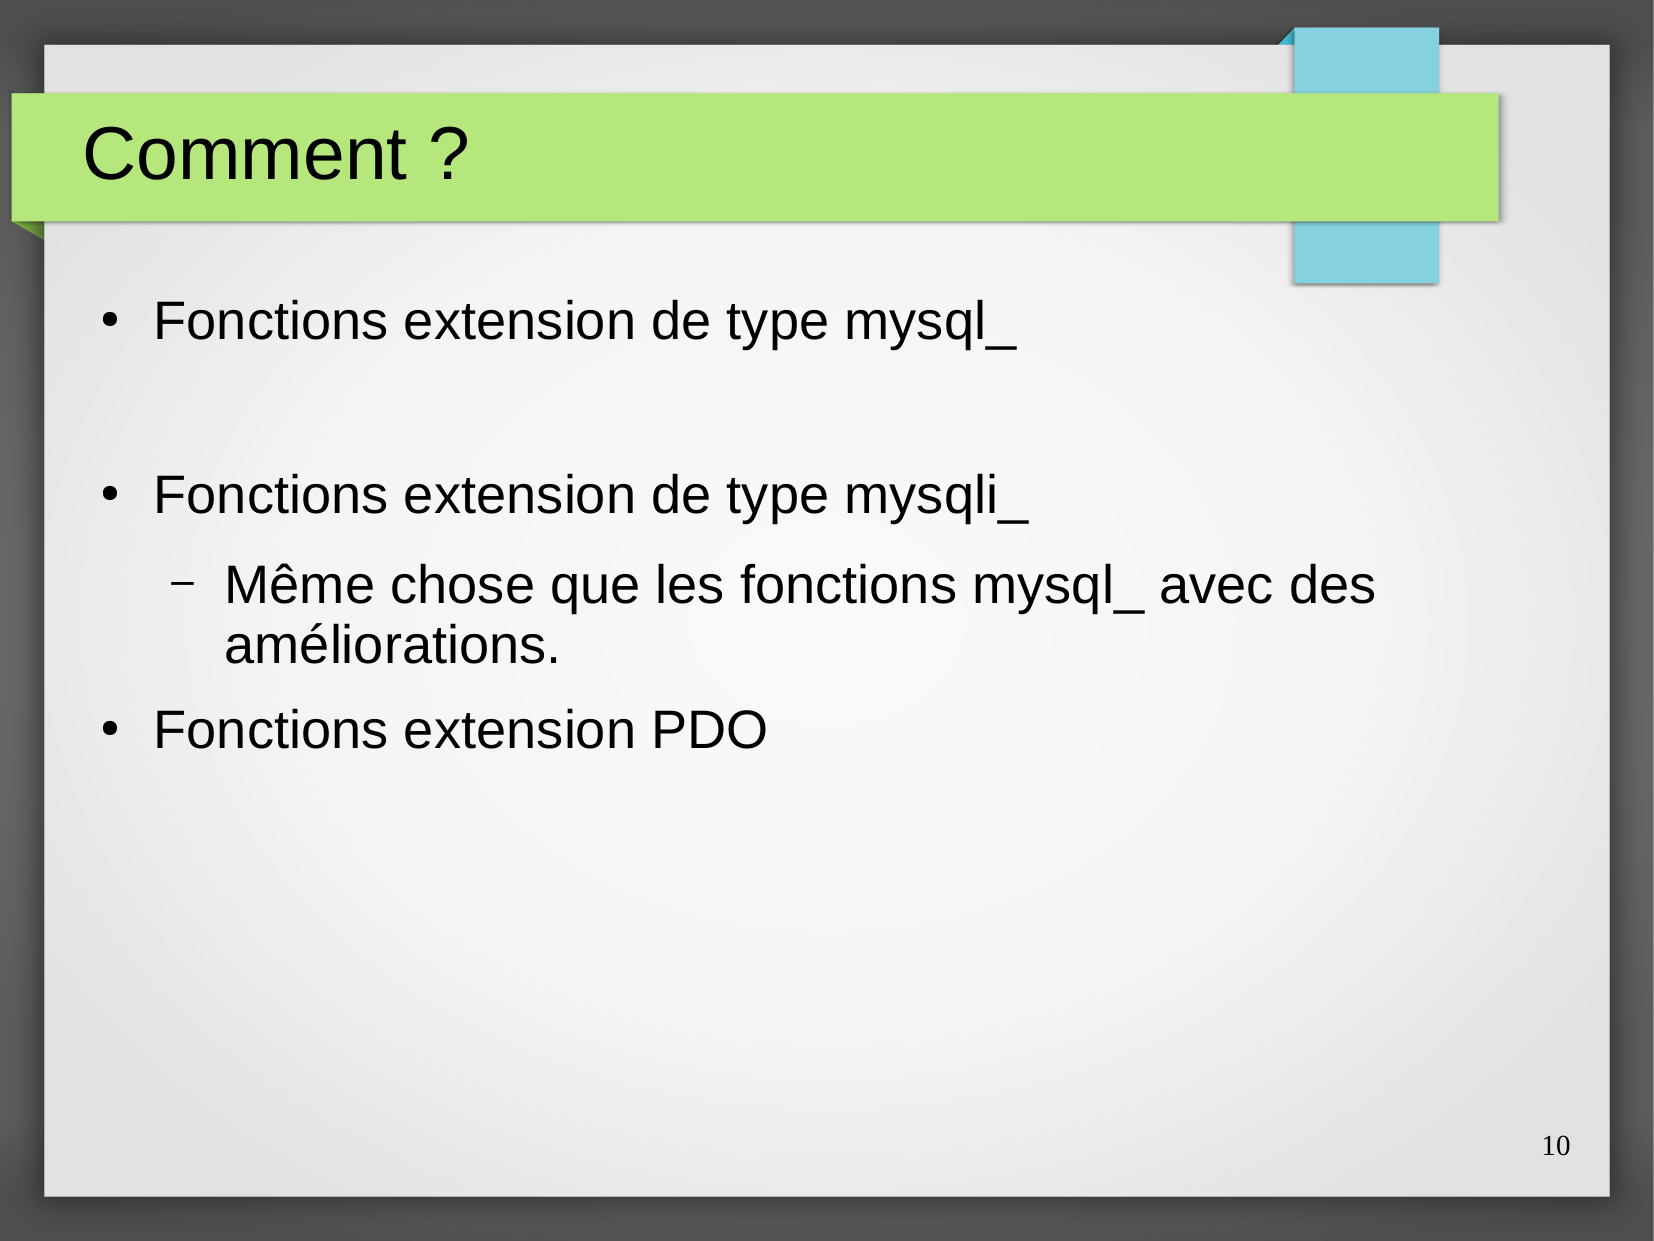

# Comment ?
Fonctions extension de type mysql_
Fonctions extension de type mysqli_
Même chose que les fonctions mysql_ avec des améliorations.
Fonctions extension PDO
10